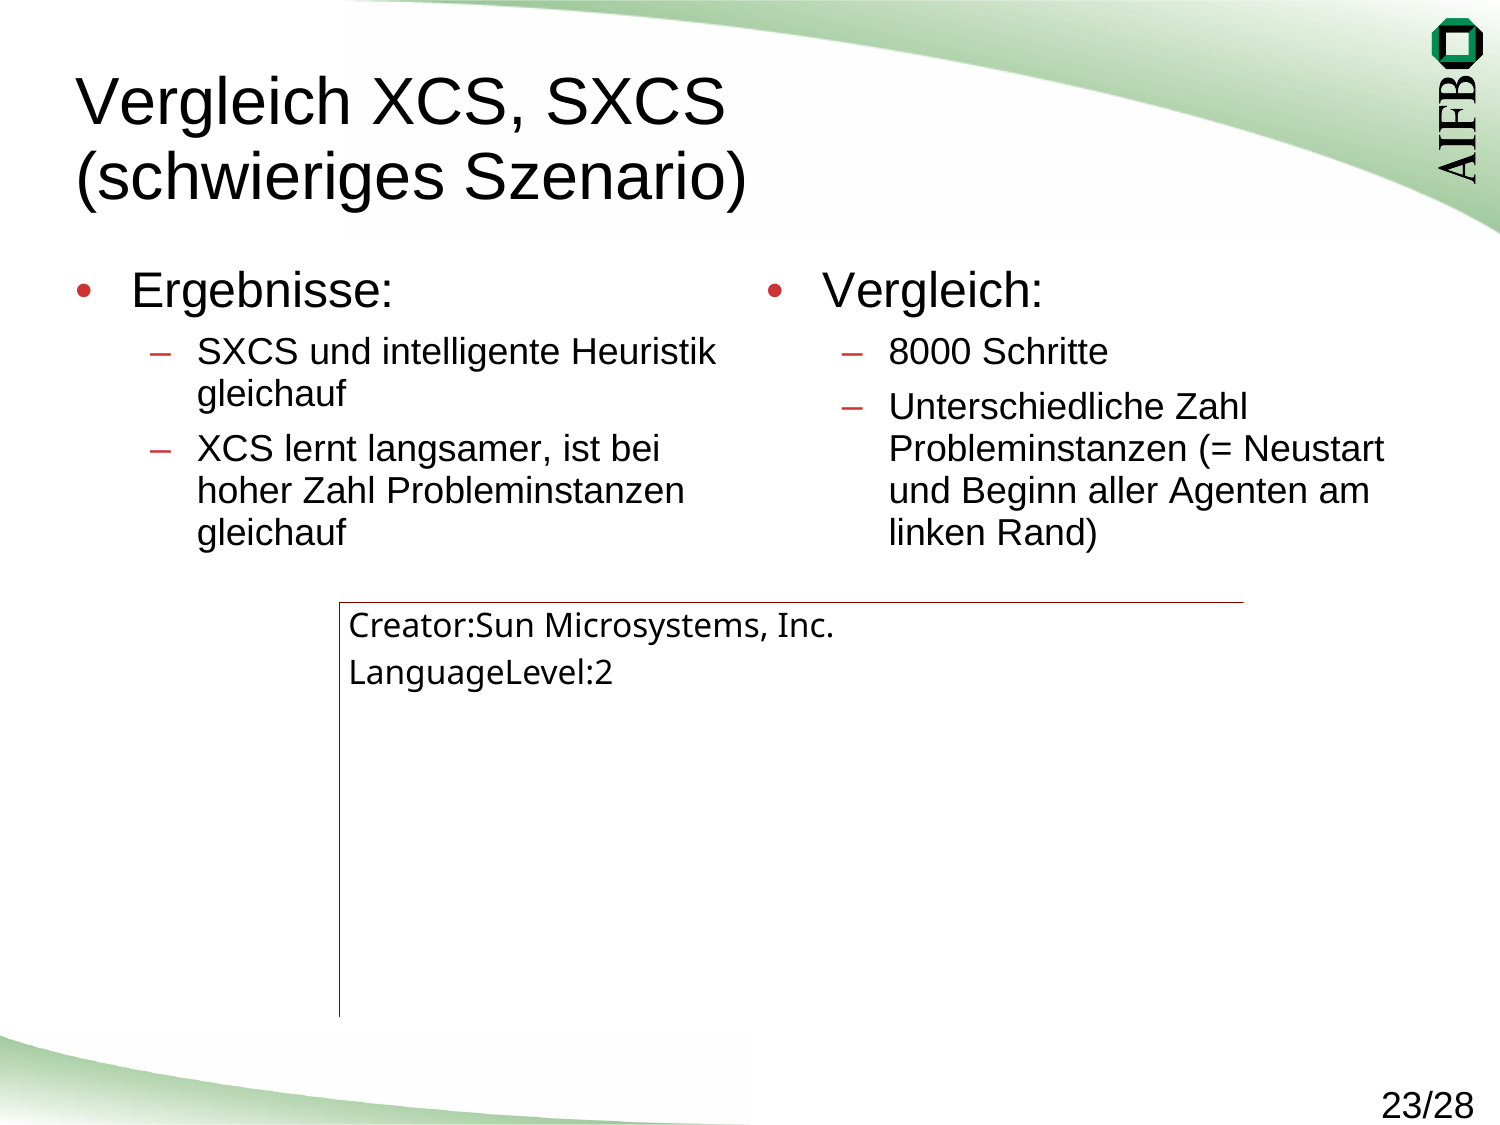

# Vergleich XCS, SXCS (schwieriges Szenario)
Ergebnisse:
SXCS und intelligente Heuristik gleichauf
XCS lernt langsamer, ist bei hoher Zahl Probleminstanzen gleichauf
Vergleich:
8000 Schritte
Unterschiedliche Zahl Probleminstanzen (= Neustart und Beginn aller Agenten am linken Rand)
23